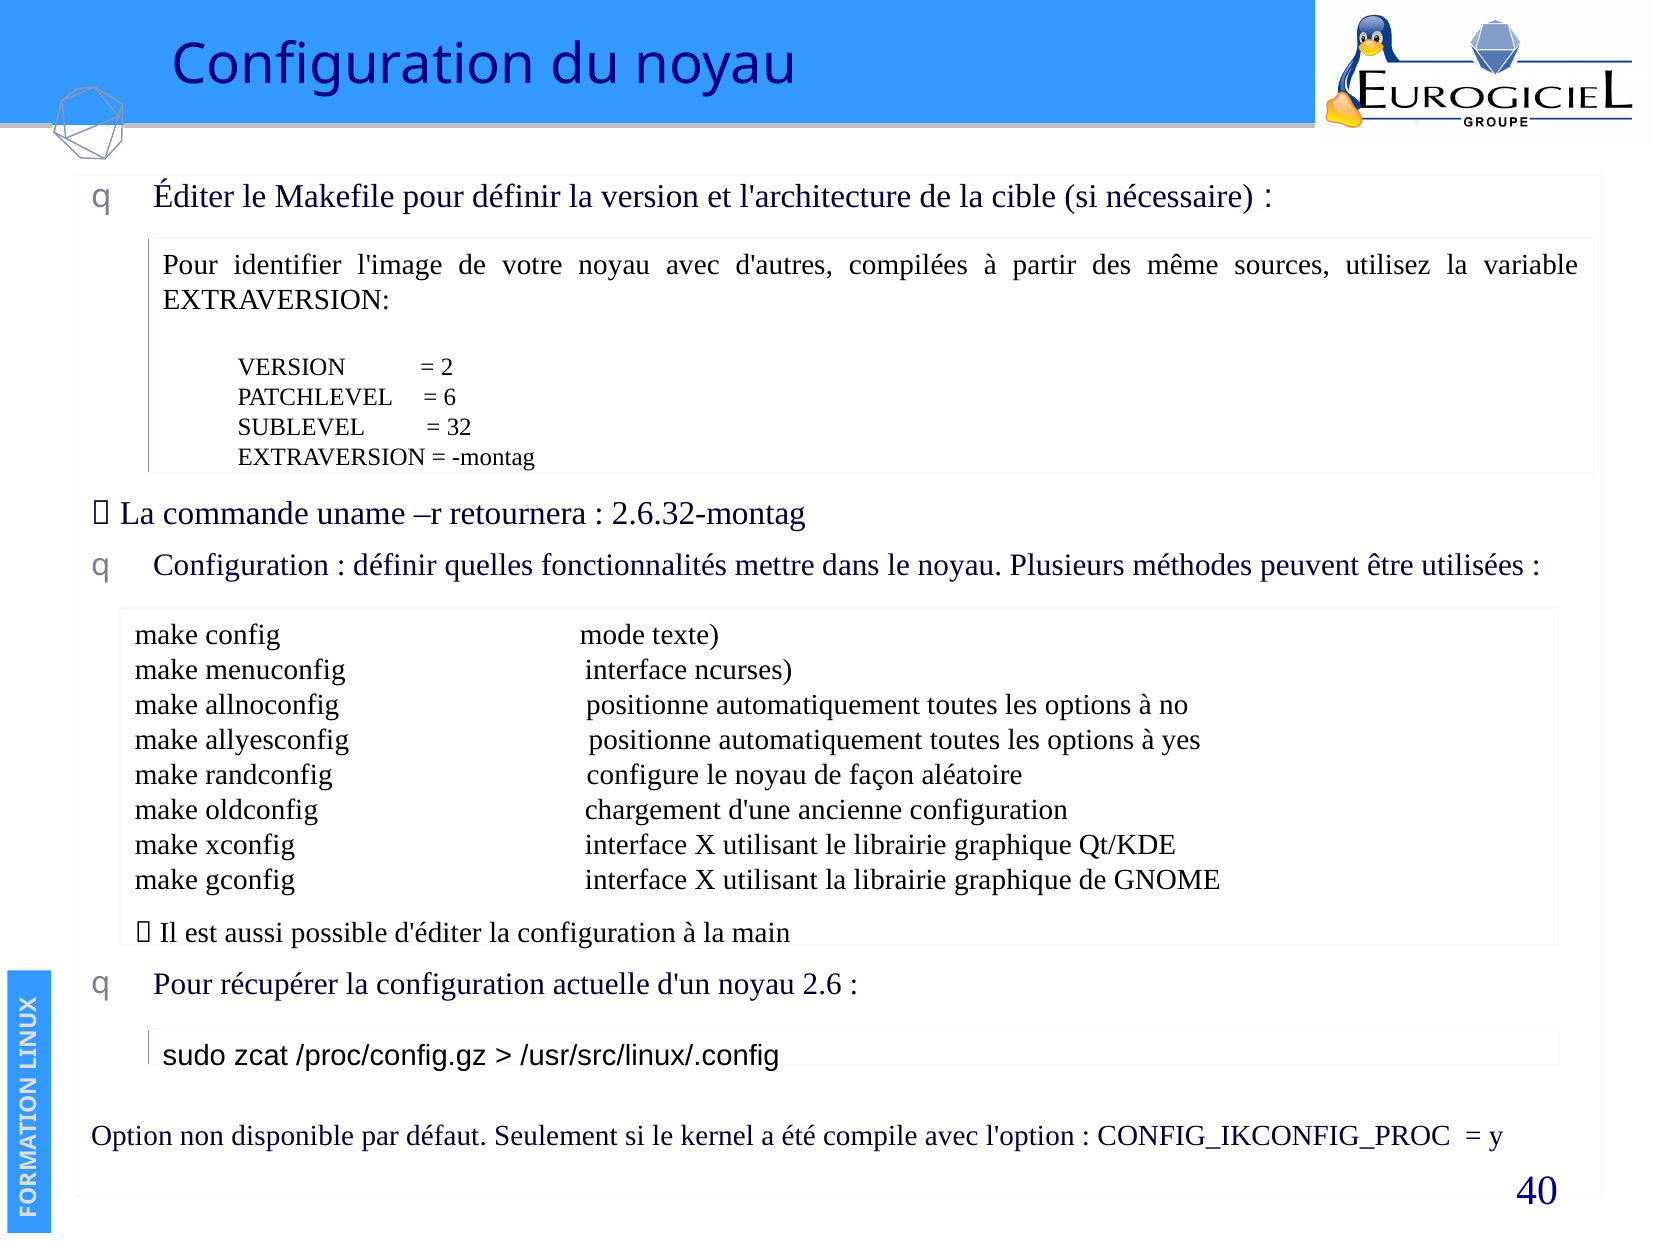

# Configuration du noyau
Éditer le Makefile pour définir la version et l'architecture de la cible (si nécessaire) :
 La commande uname –r retournera : 2.6.32-montag
Configuration : définir quelles fonctionnalités mettre dans le noyau. Plusieurs méthodes peuvent être utilisées :
Pour récupérer la configuration actuelle d'un noyau 2.6 :
Option non disponible par défaut. Seulement si le kernel a été compile avec l'option : CONFIG_IKCONFIG_PROC = y
Pour identifier l'image de votre noyau avec d'autres, compilées à partir des même sources, utilisez la variable EXTRAVERSION:
	VERSION = 2
	PATCHLEVEL = 6
	SUBLEVEL = 32
	EXTRAVERSION = -montag
make config		 mode texte)
make menuconfig		interface ncurses)
make allnoconfig positionne automatiquement toutes les options à no
make allyesconfig positionne automatiquement toutes les options à yes
make randconfig configure le noyau de façon aléatoire
make oldconfig 		chargement d'une ancienne configuration
make xconfig 		interface X utilisant le librairie graphique Qt/KDE
make gconfig		interface X utilisant la librairie graphique de GNOME
 Il est aussi possible d'éditer la configuration à la main
sudo zcat /proc/config.gz > /usr/src/linux/.config